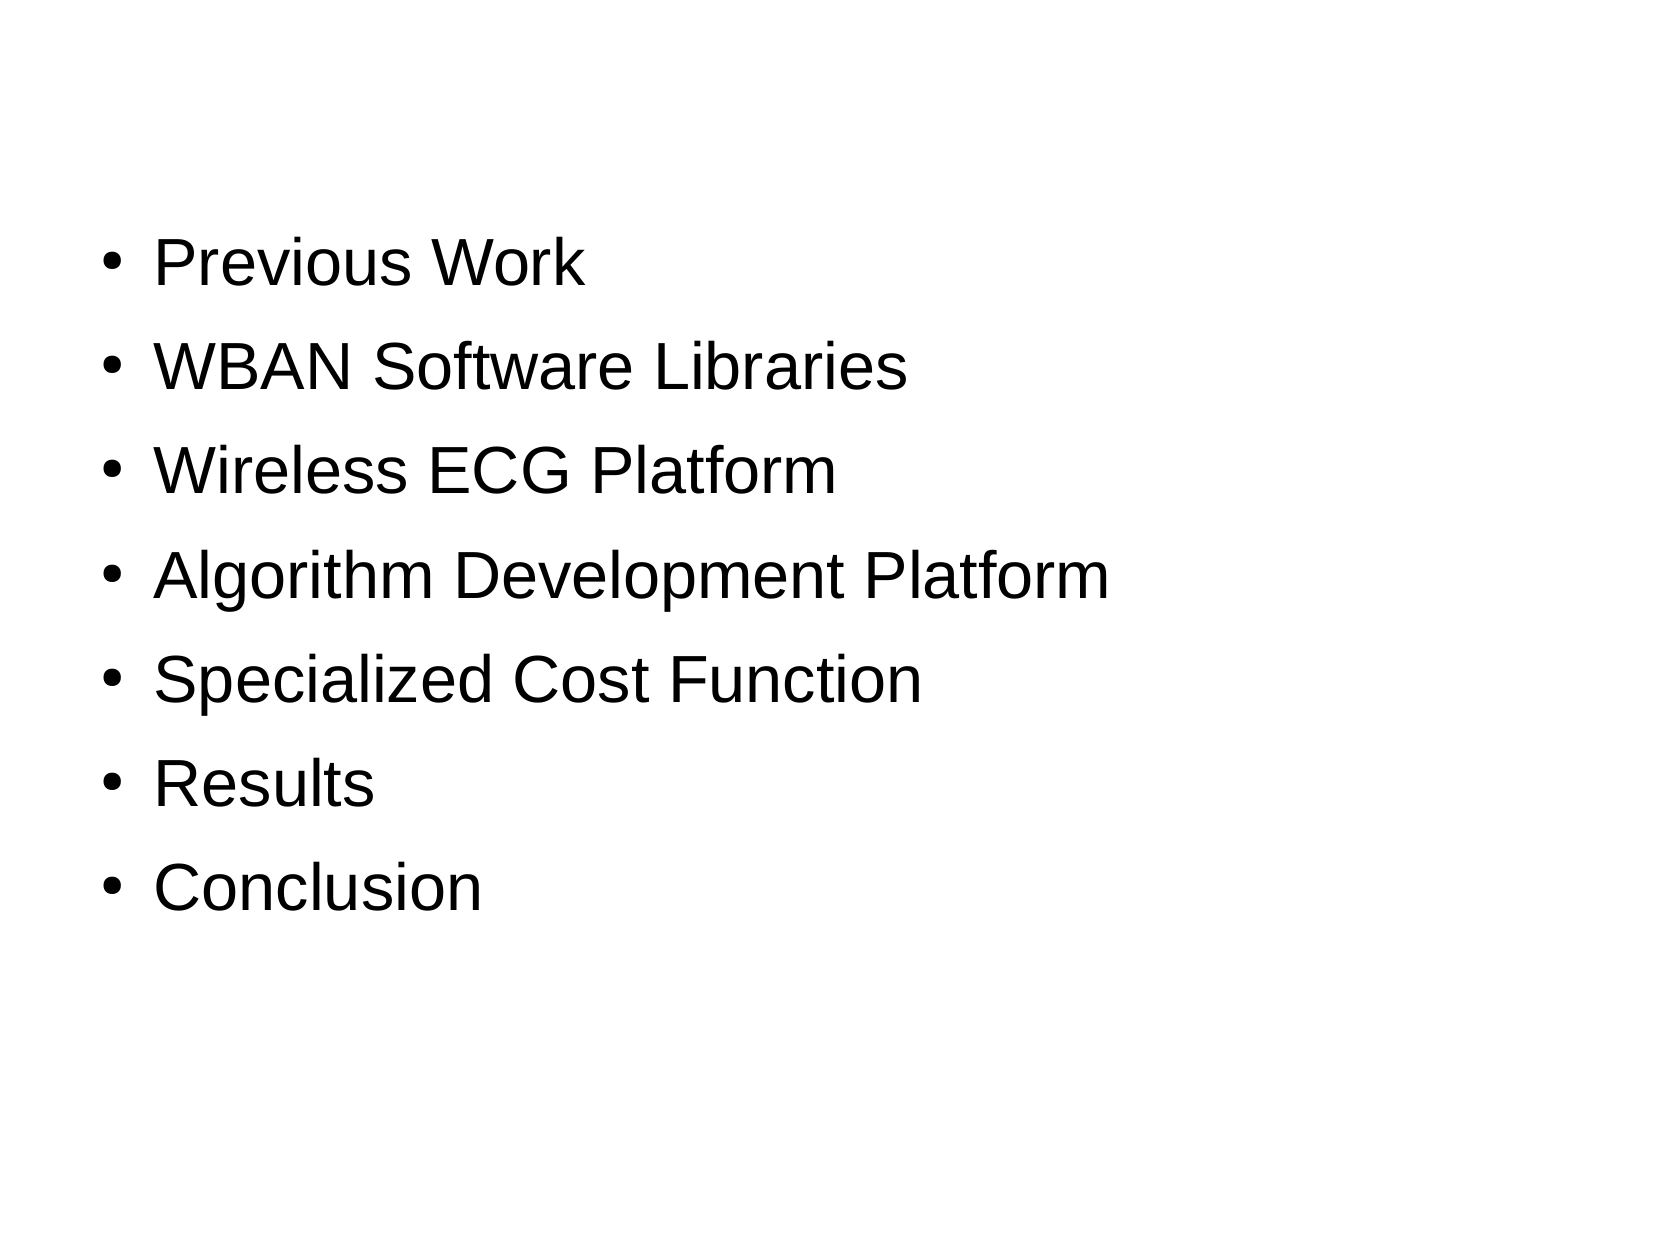

# Previous Work
WBAN Software Libraries
Wireless ECG Platform
Algorithm Development Platform
Specialized Cost Function
Results
Conclusion